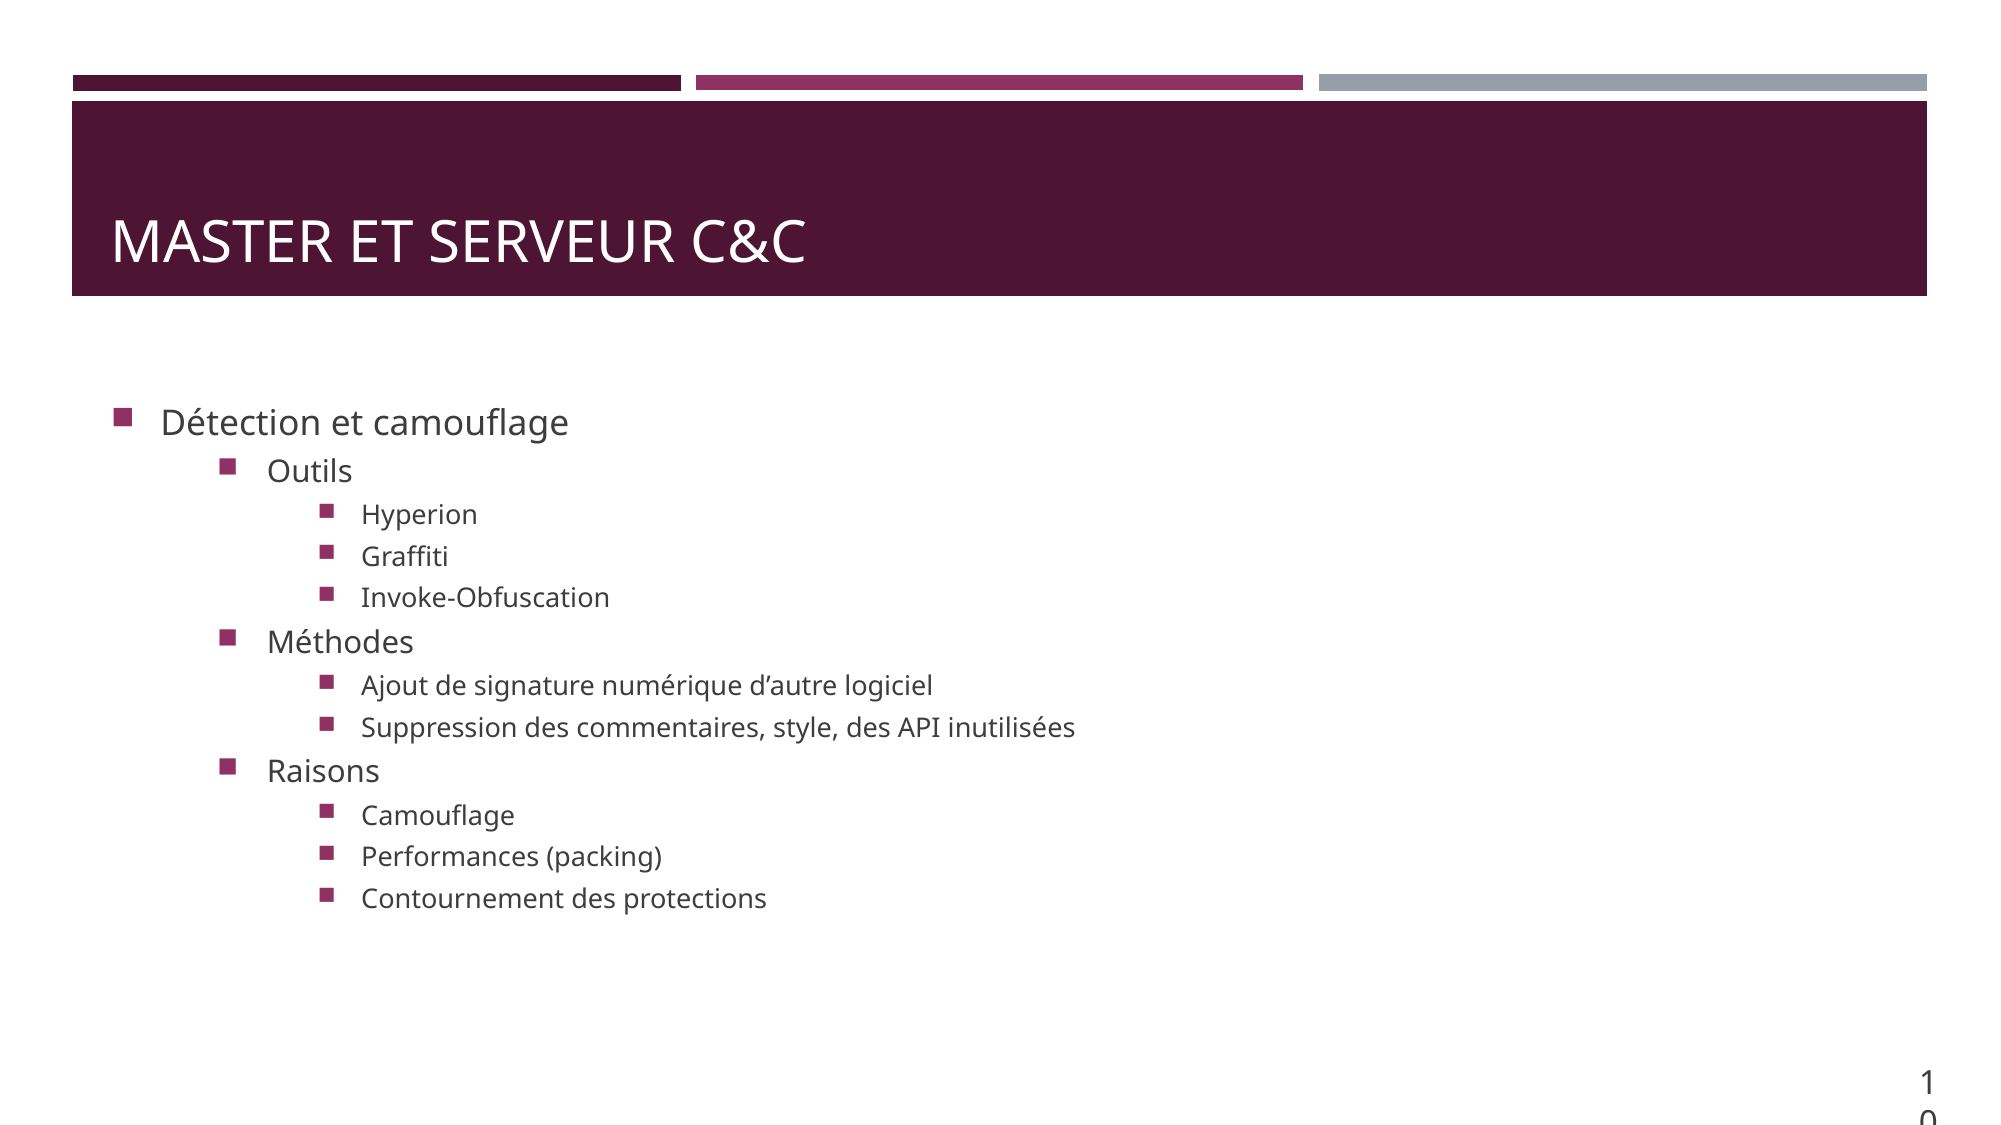

# Master et serveur C&c
Détection et camouflage
Outils
Hyperion
Graffiti
Invoke-Obfuscation
Méthodes
Ajout de signature numérique d’autre logiciel
Suppression des commentaires, style, des API inutilisées
Raisons
Camouflage
Performances (packing)
Contournement des protections
10